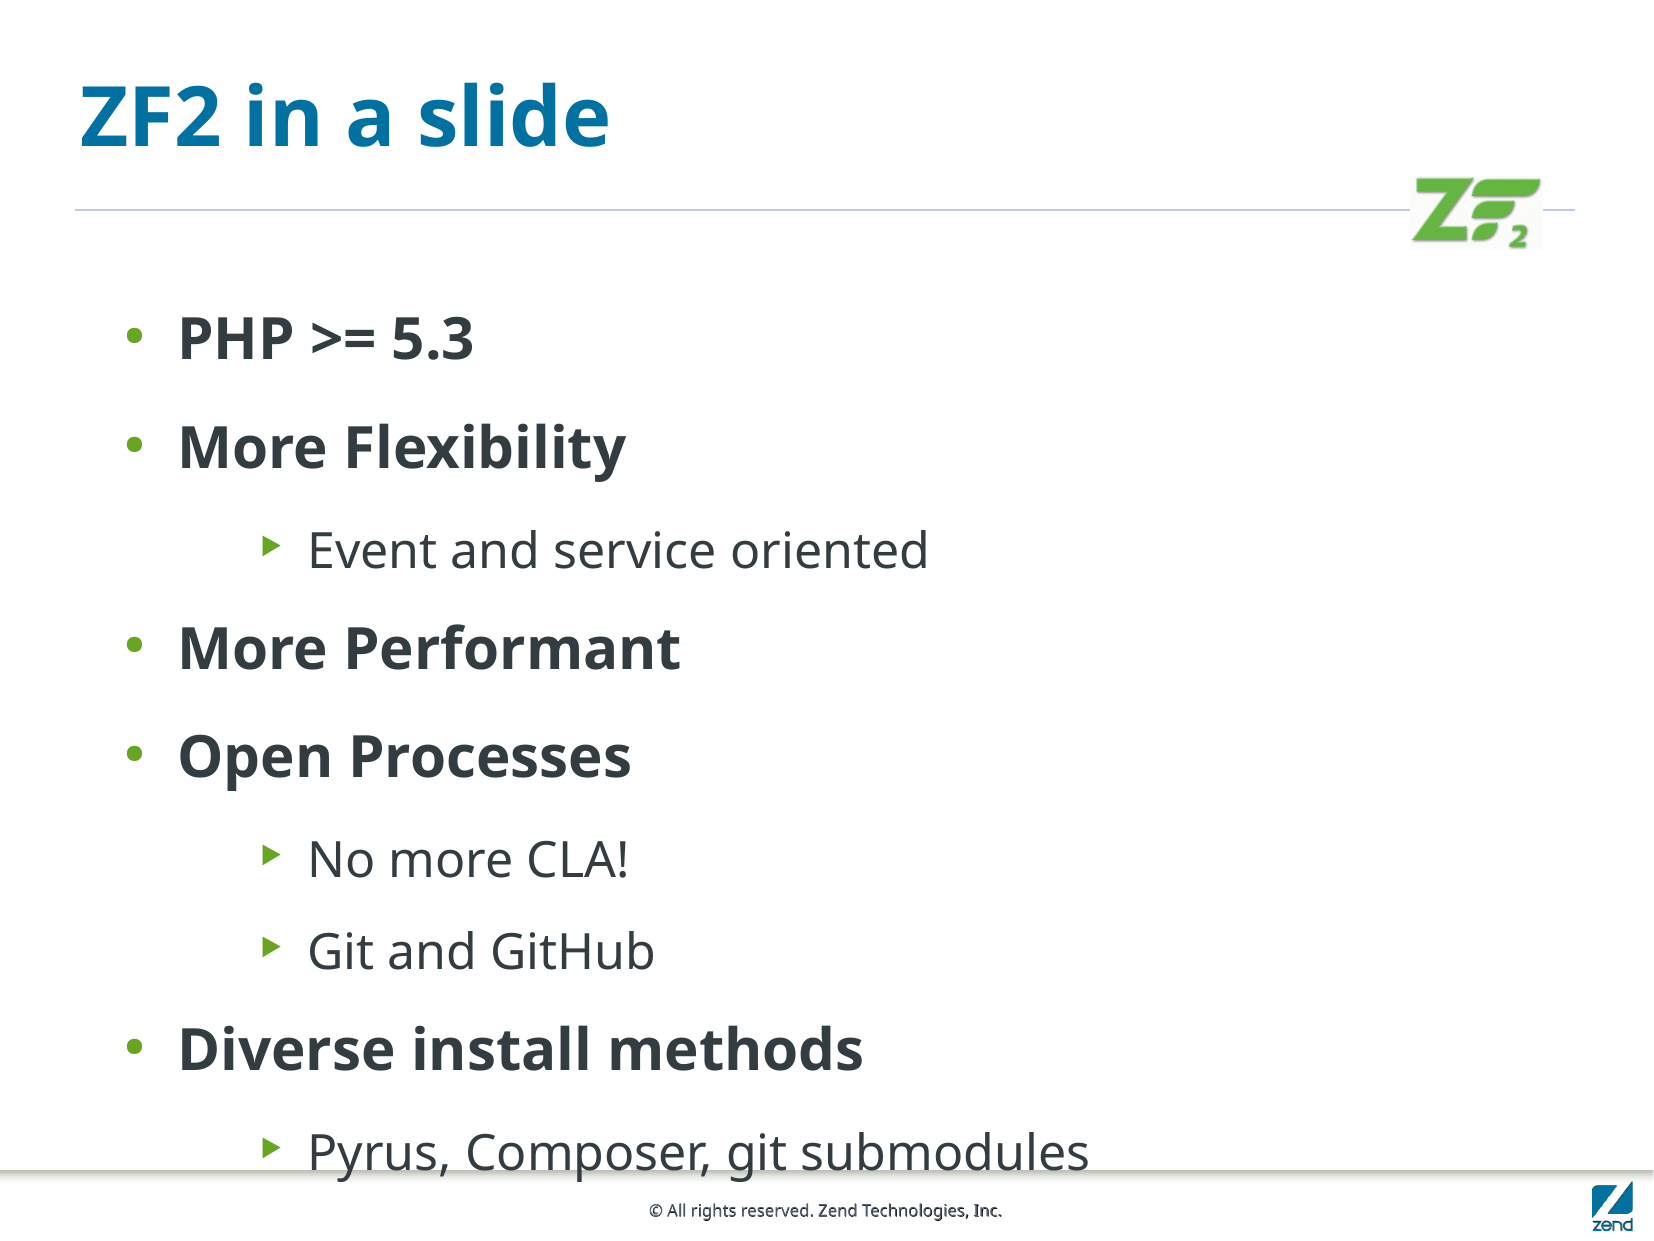

# ZF2 in a slide
PHP >= 5.3
More Flexibility
Event and service oriented
More Performant
Open Processes
No more CLA!
Git and GitHub
Diverse install methods
Pyrus, Composer, git submodules